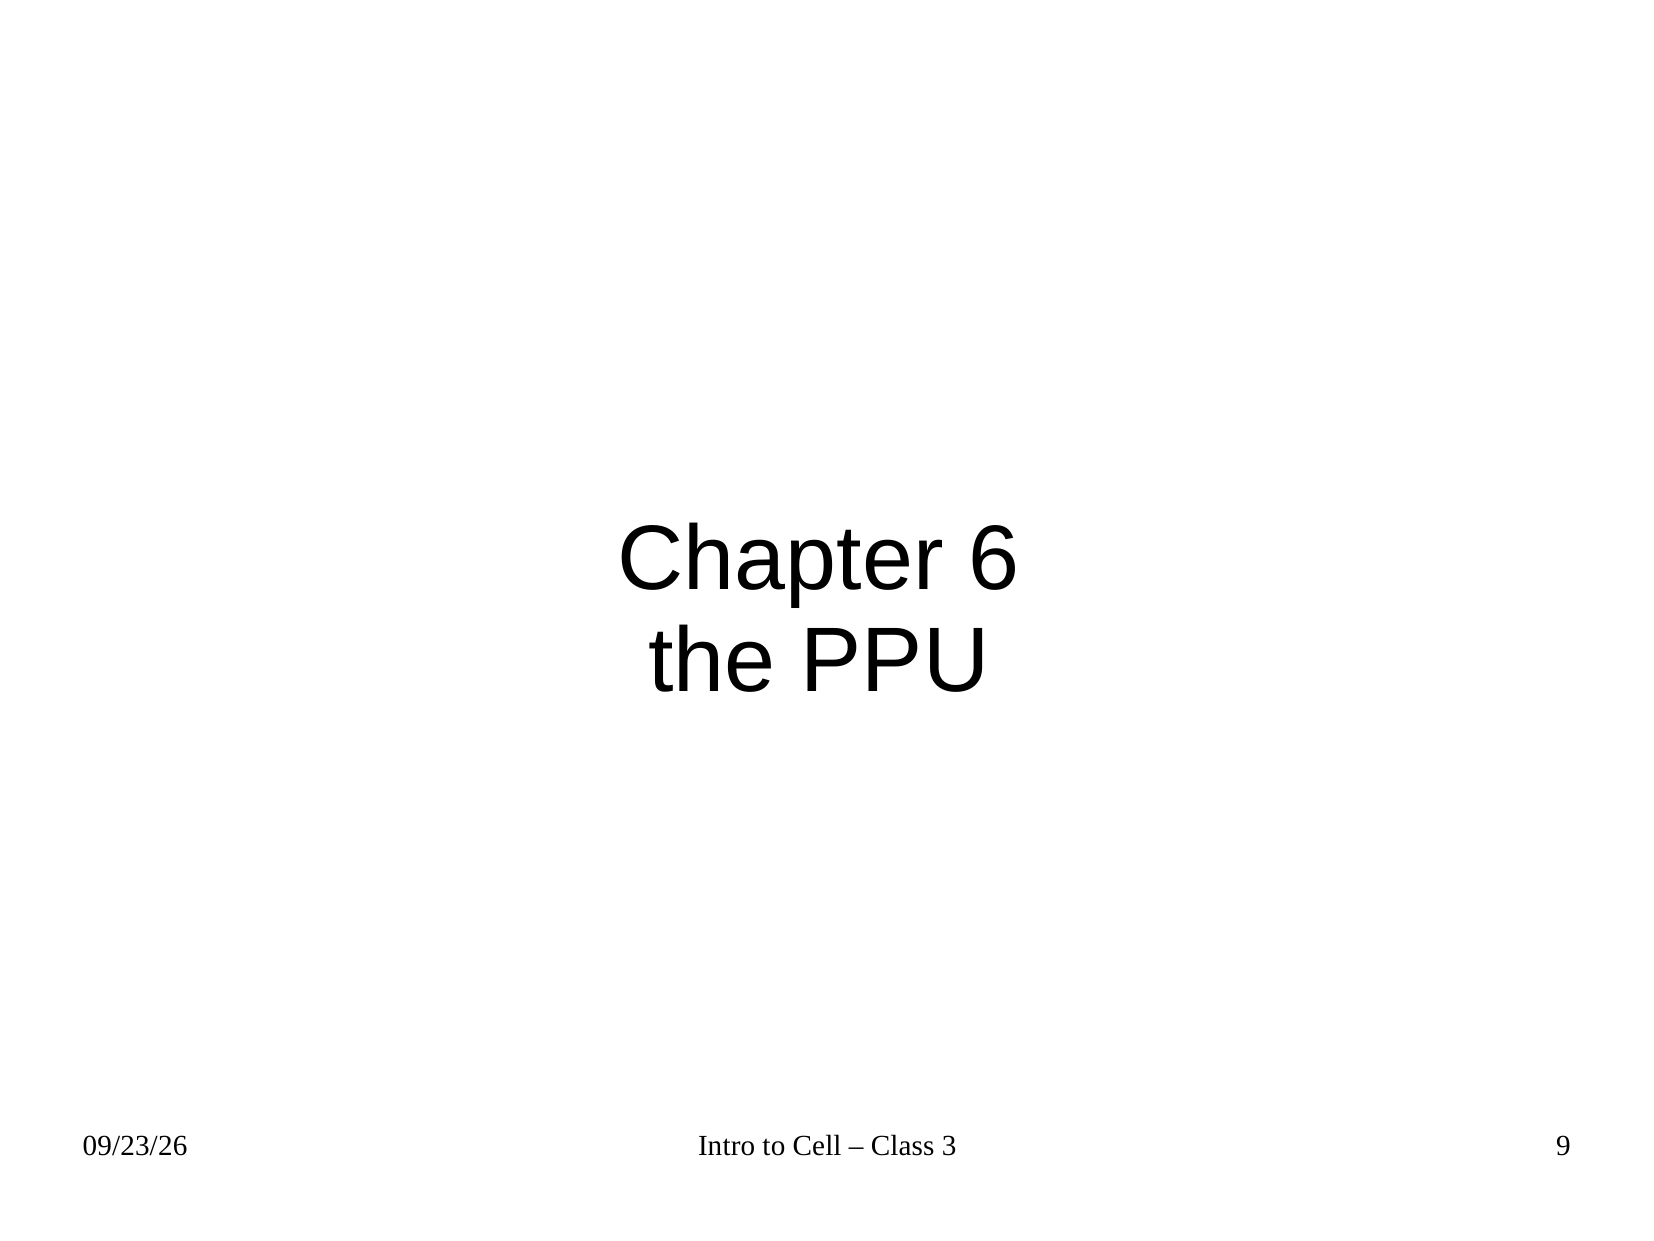

# Chapter 6 the PPU
Cell Programming Workshop
9